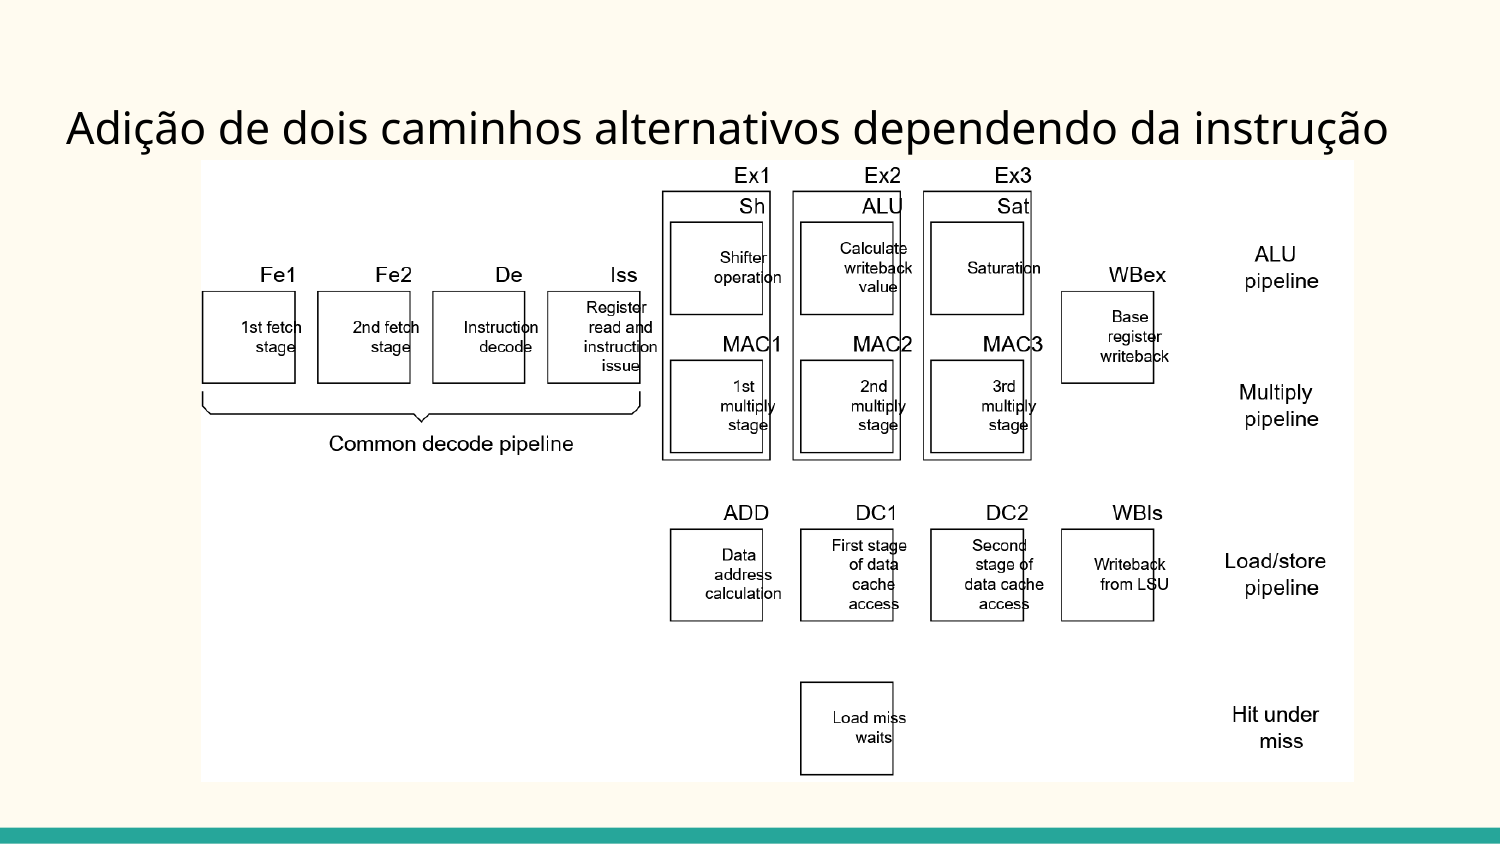

# Adição de dois caminhos alternativos dependendo da instrução